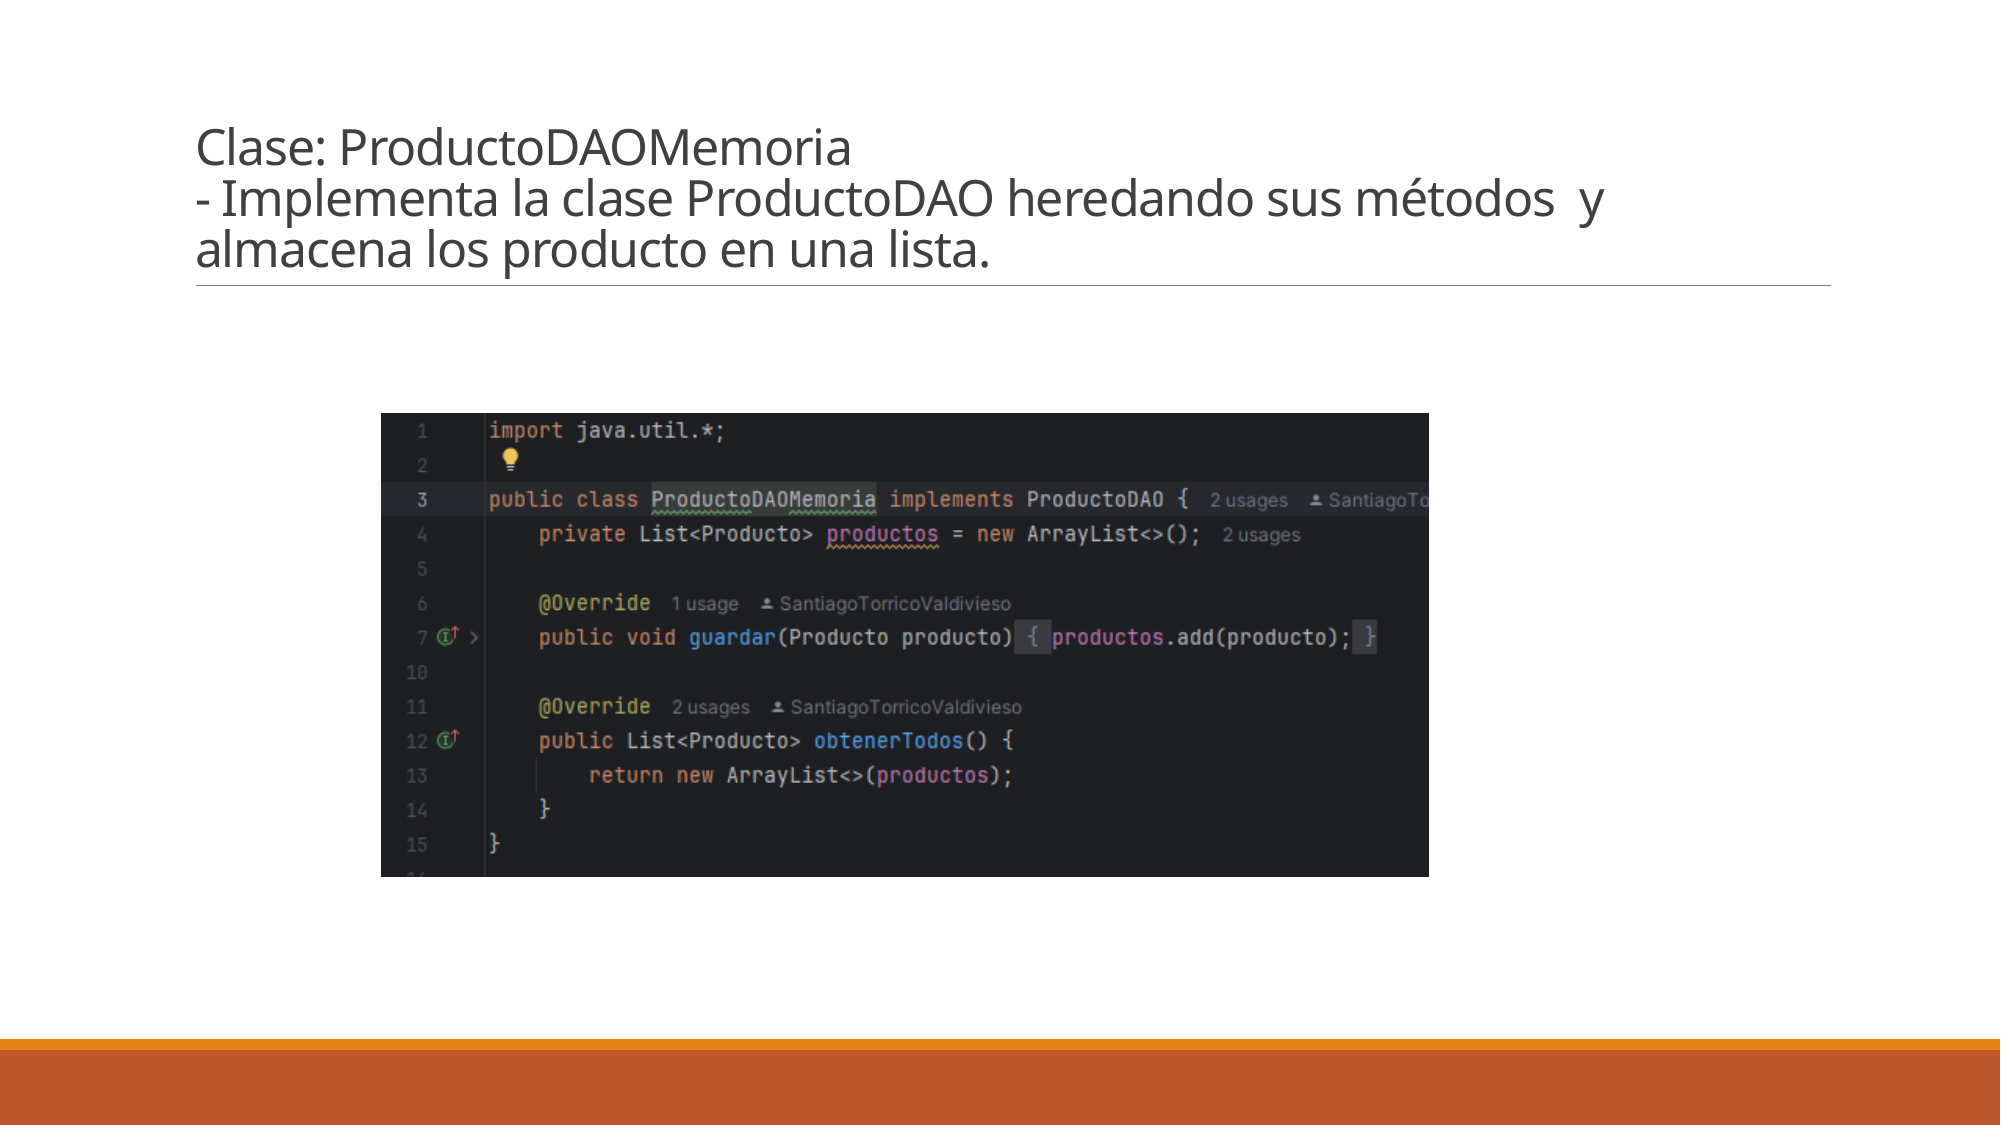

# Clase: ProductoDAOMemoria - Implementa la clase ProductoDAO heredando sus métodos y almacena los producto en una lista.